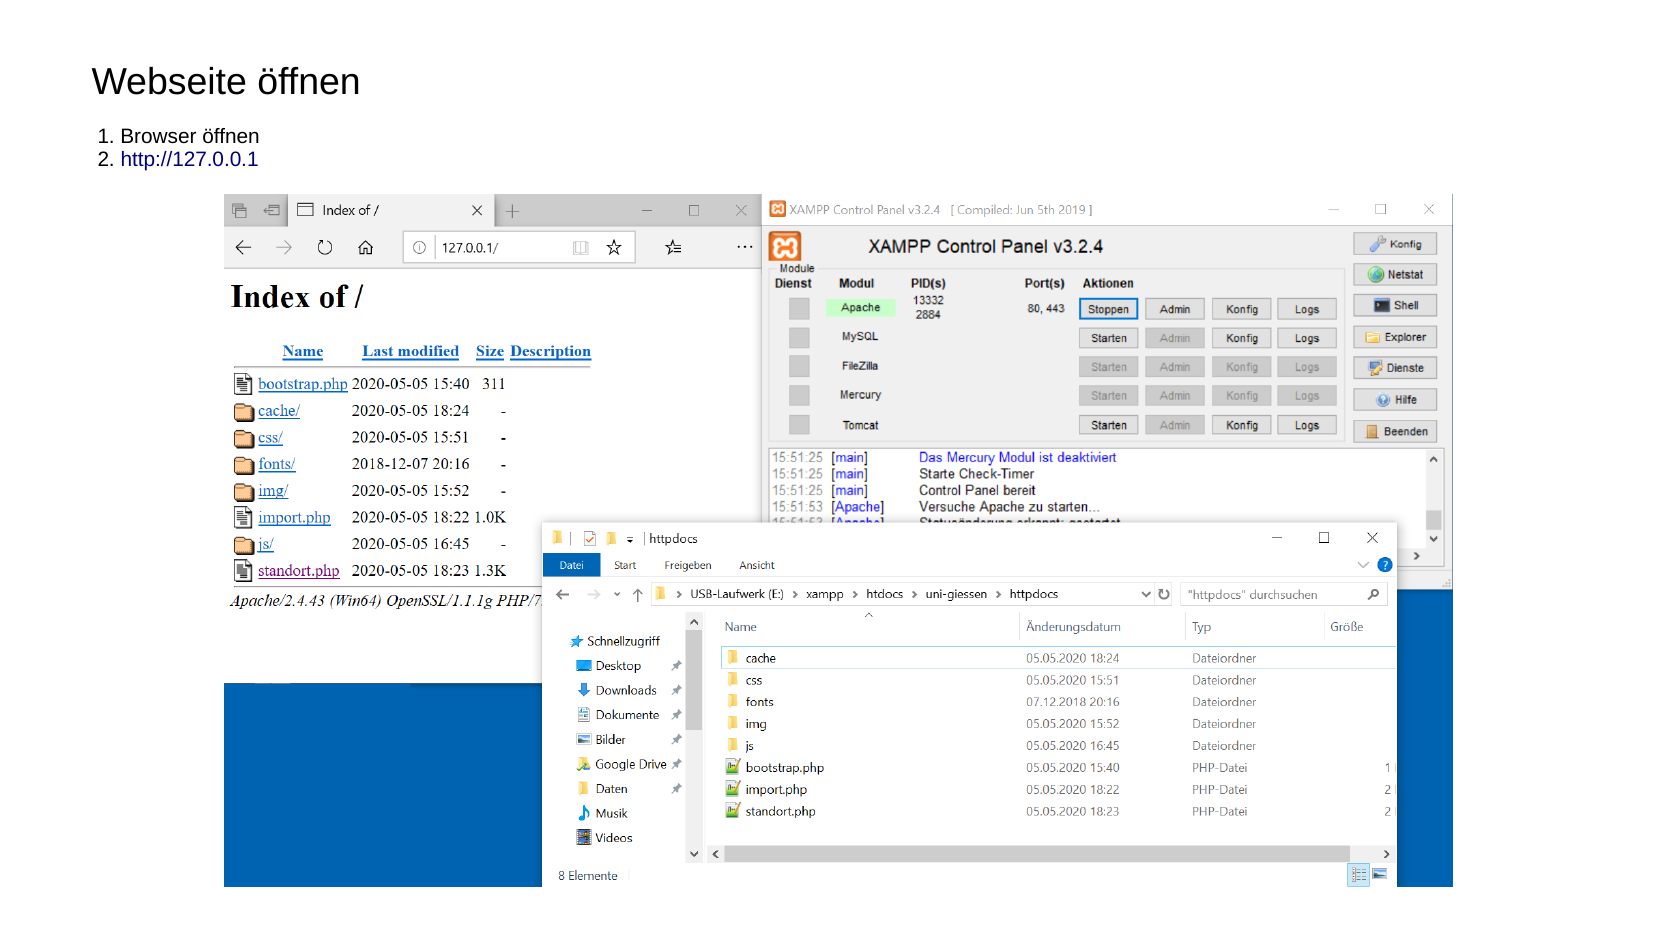

Webseite öffnen
1. Browser öffnen
2. http://127.0.0.1